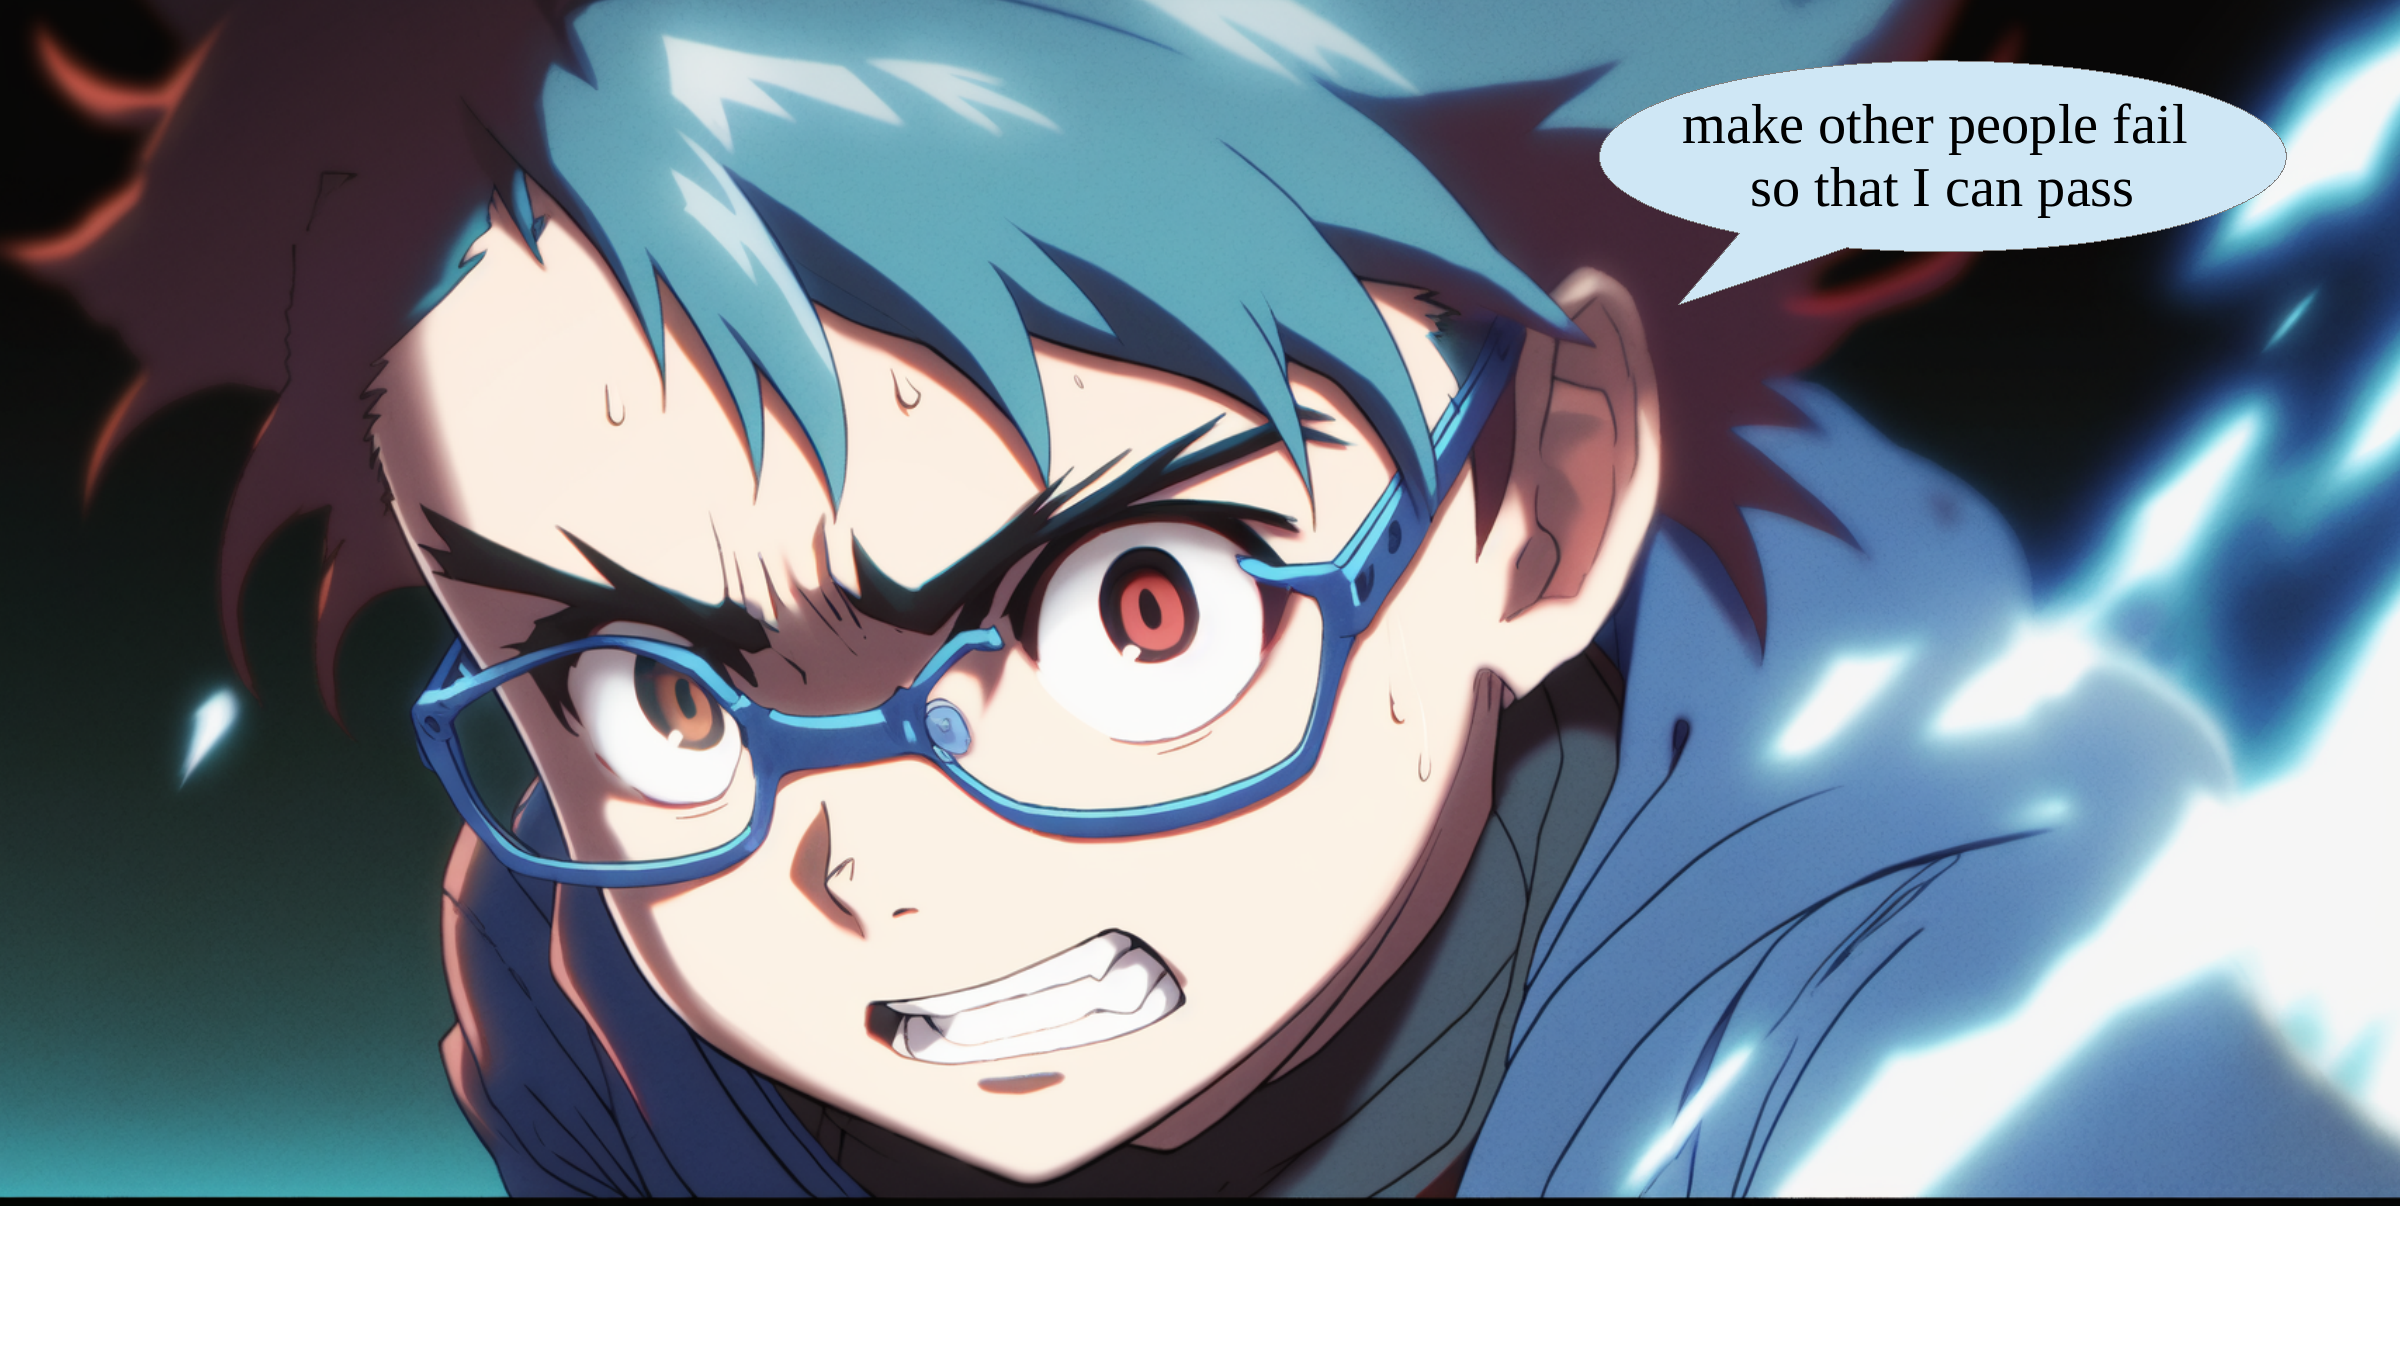

make other people fail
so that I can pass